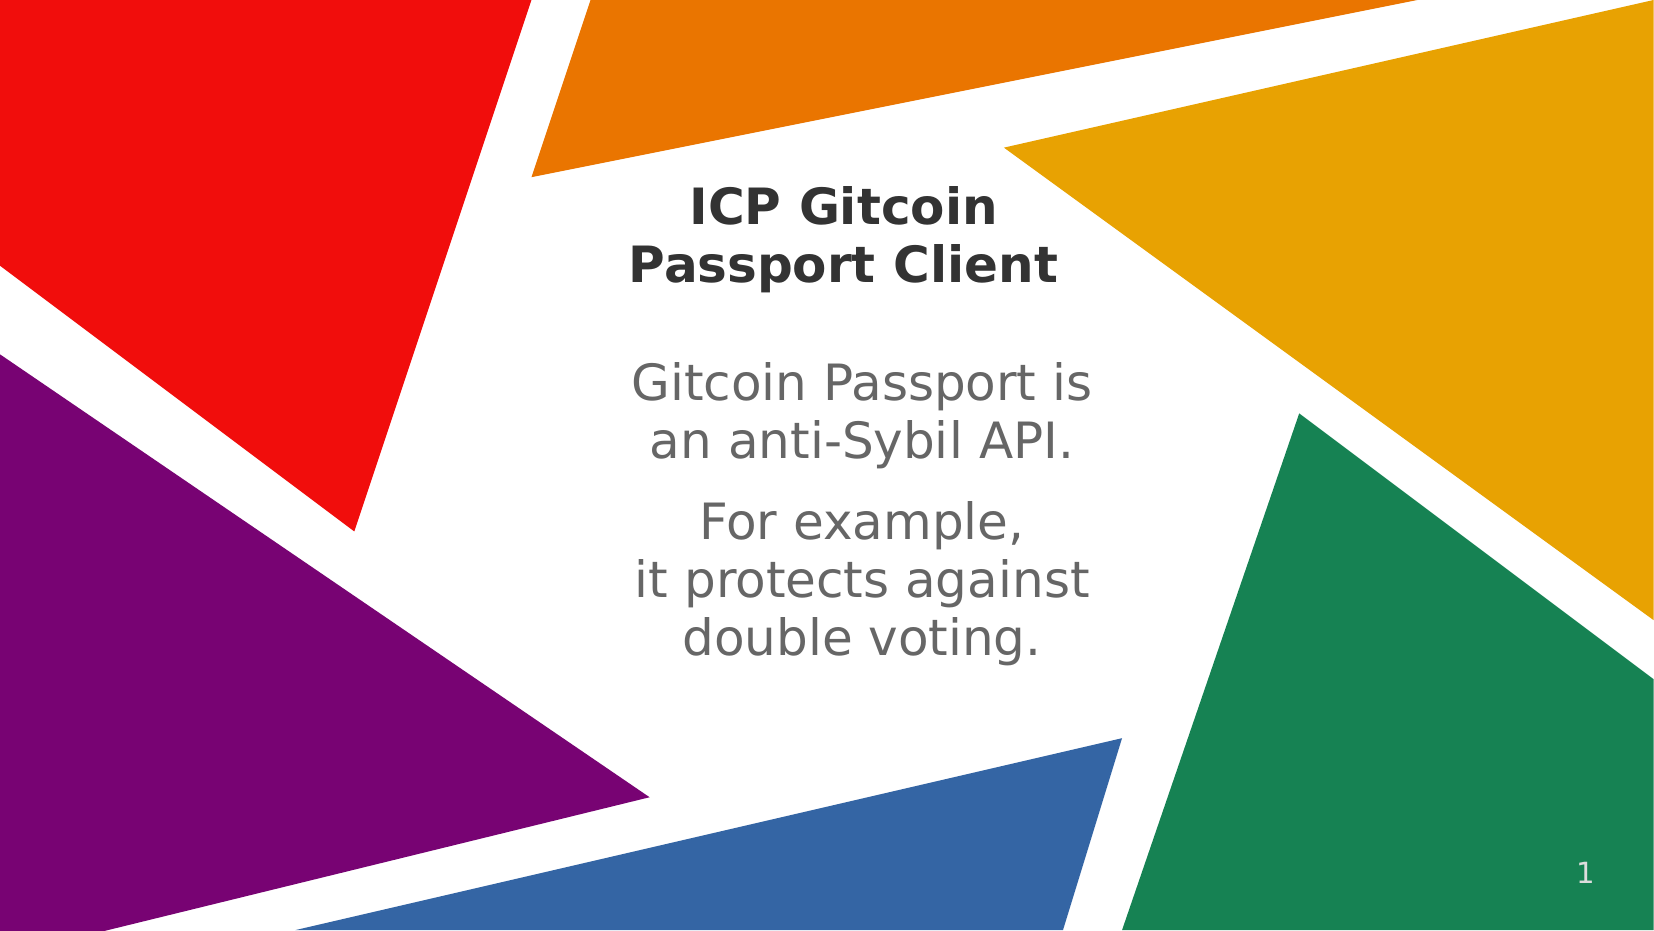

# ICP Gitcoin Passport Client
Gitcoin Passport is
an anti-Sybil API.
For example,
it protects against
double voting.
1